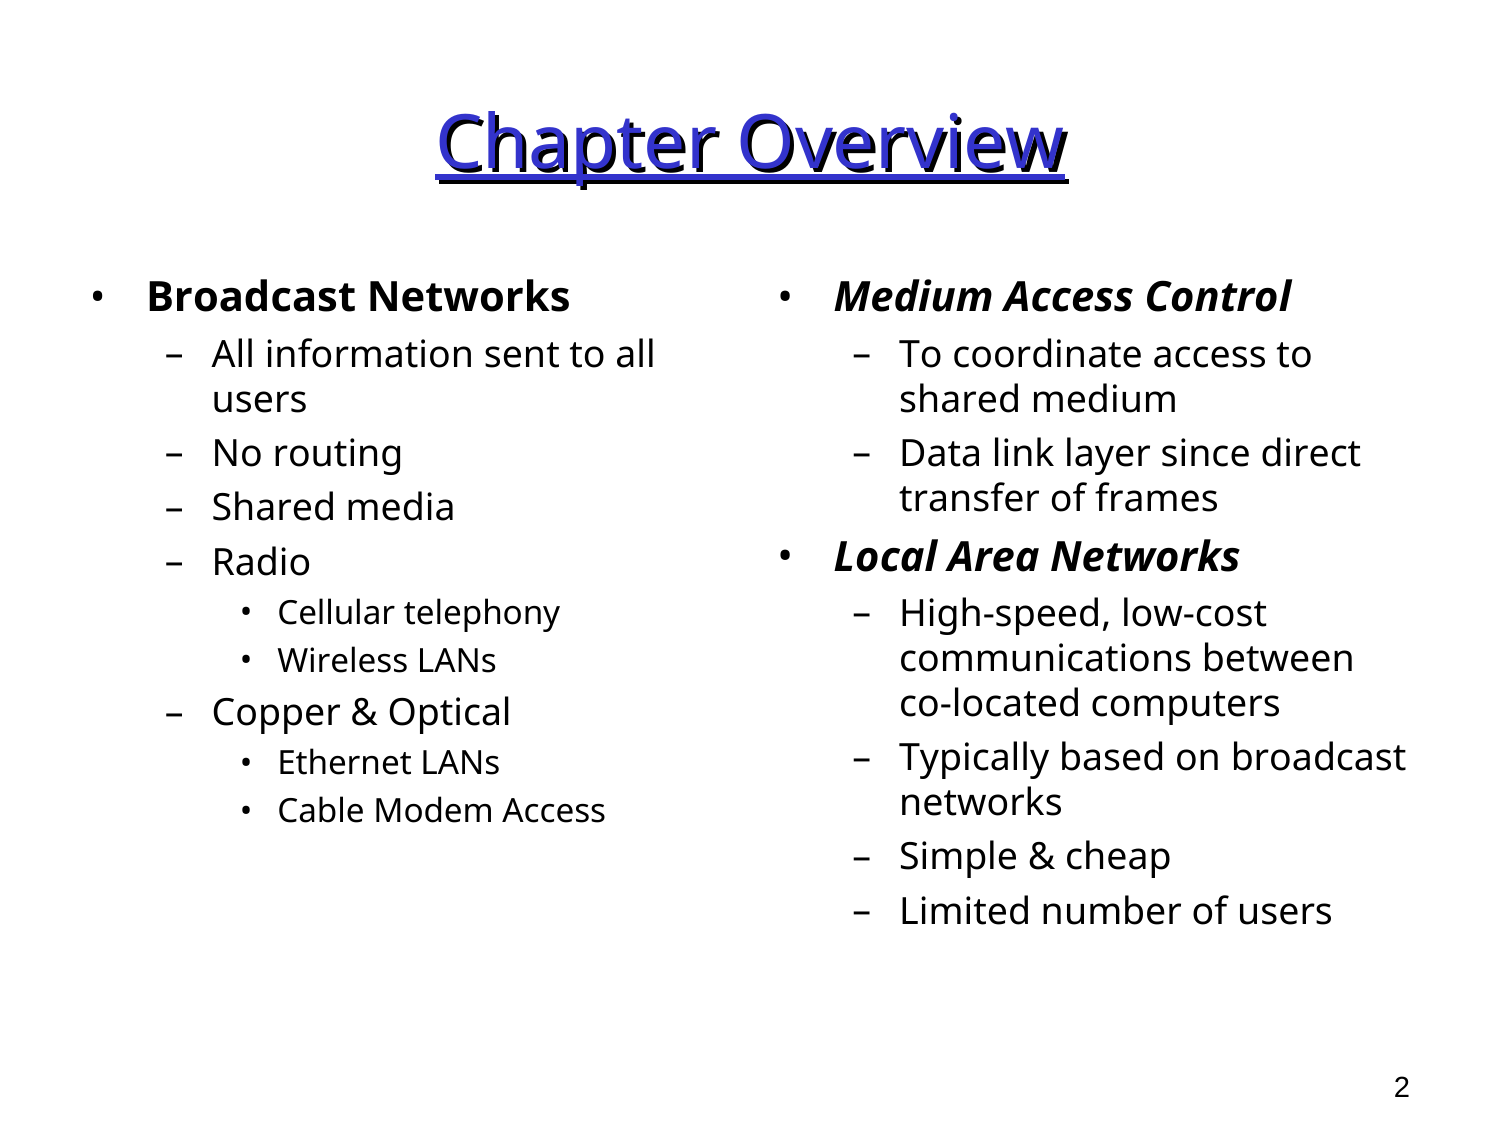

# Chapter Overview
Broadcast Networks
All information sent to all users
No routing
Shared media
Radio
Cellular telephony
Wireless LANs
Copper & Optical
Ethernet LANs
Cable Modem Access
Medium Access Control
To coordinate access to shared medium
Data link layer since direct transfer of frames
Local Area Networks
High-speed, low-cost communications between co-located computers
Typically based on broadcast networks
Simple & cheap
Limited number of users
2